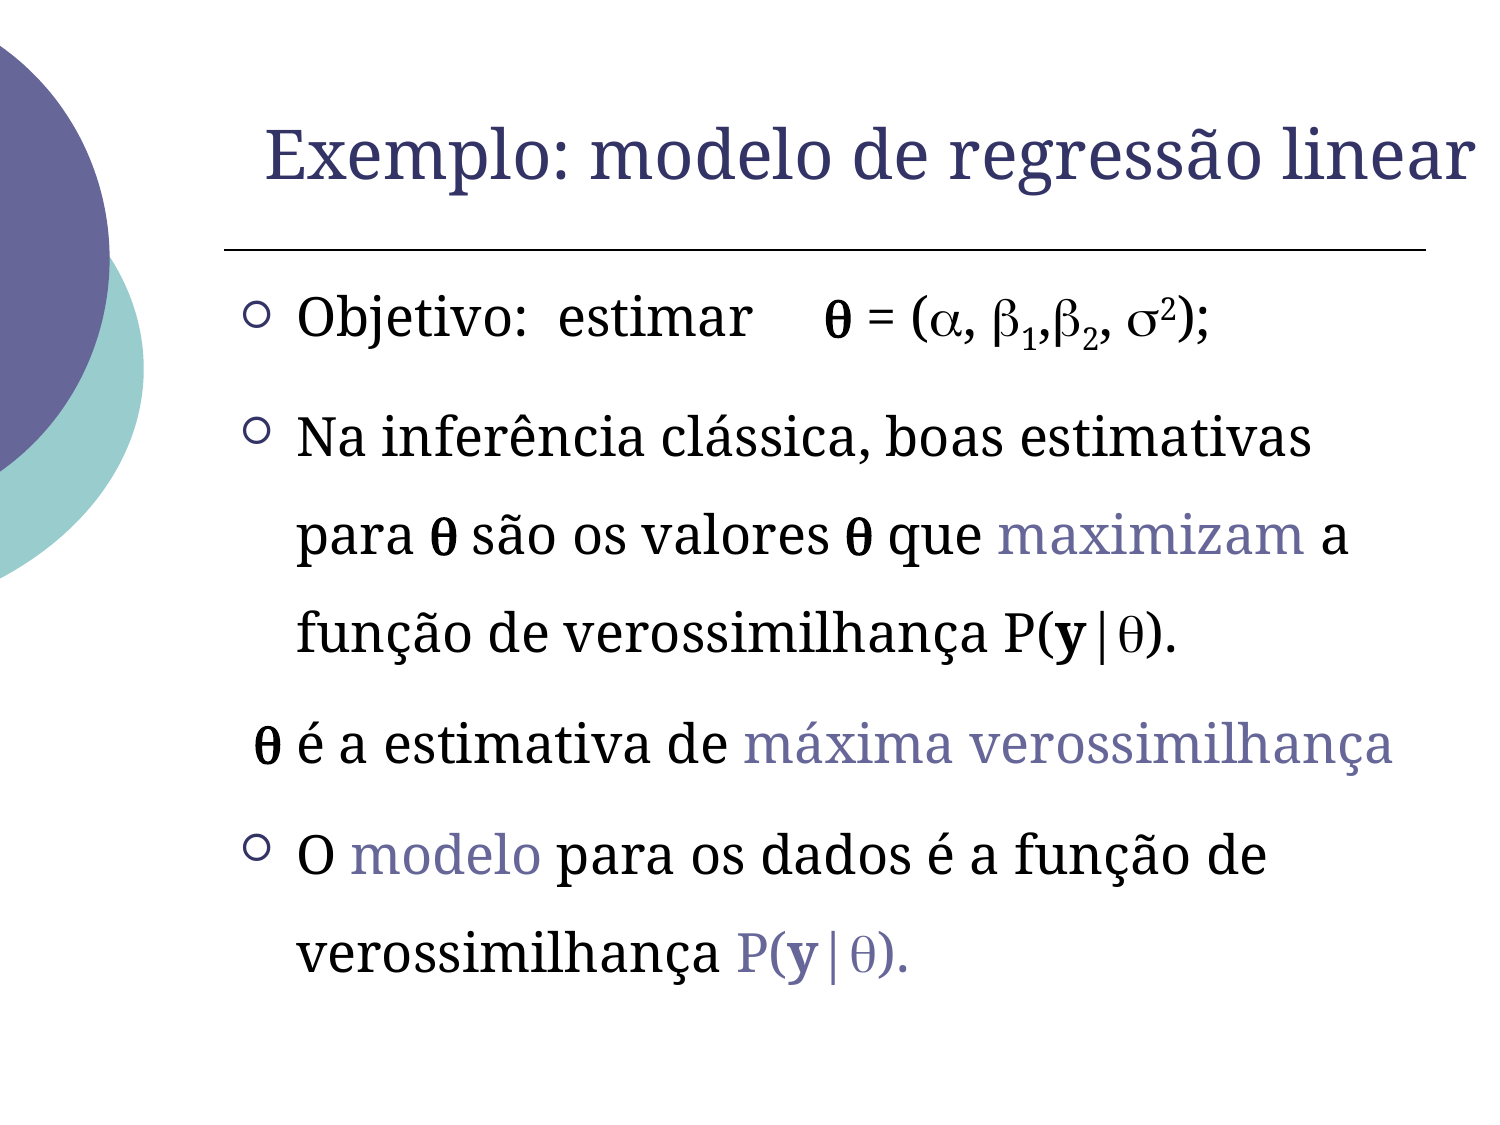

Exemplo: modelo de regressão linear
# Objetivo: estimar  = (, 1,2, 2);
Na inferência clássica, boas estimativas para  são os valores  que maximizam a função de verossimilhança P(y|).
  é a estimativa de máxima verossimilhança
O modelo para os dados é a função de verossimilhança P(y|).